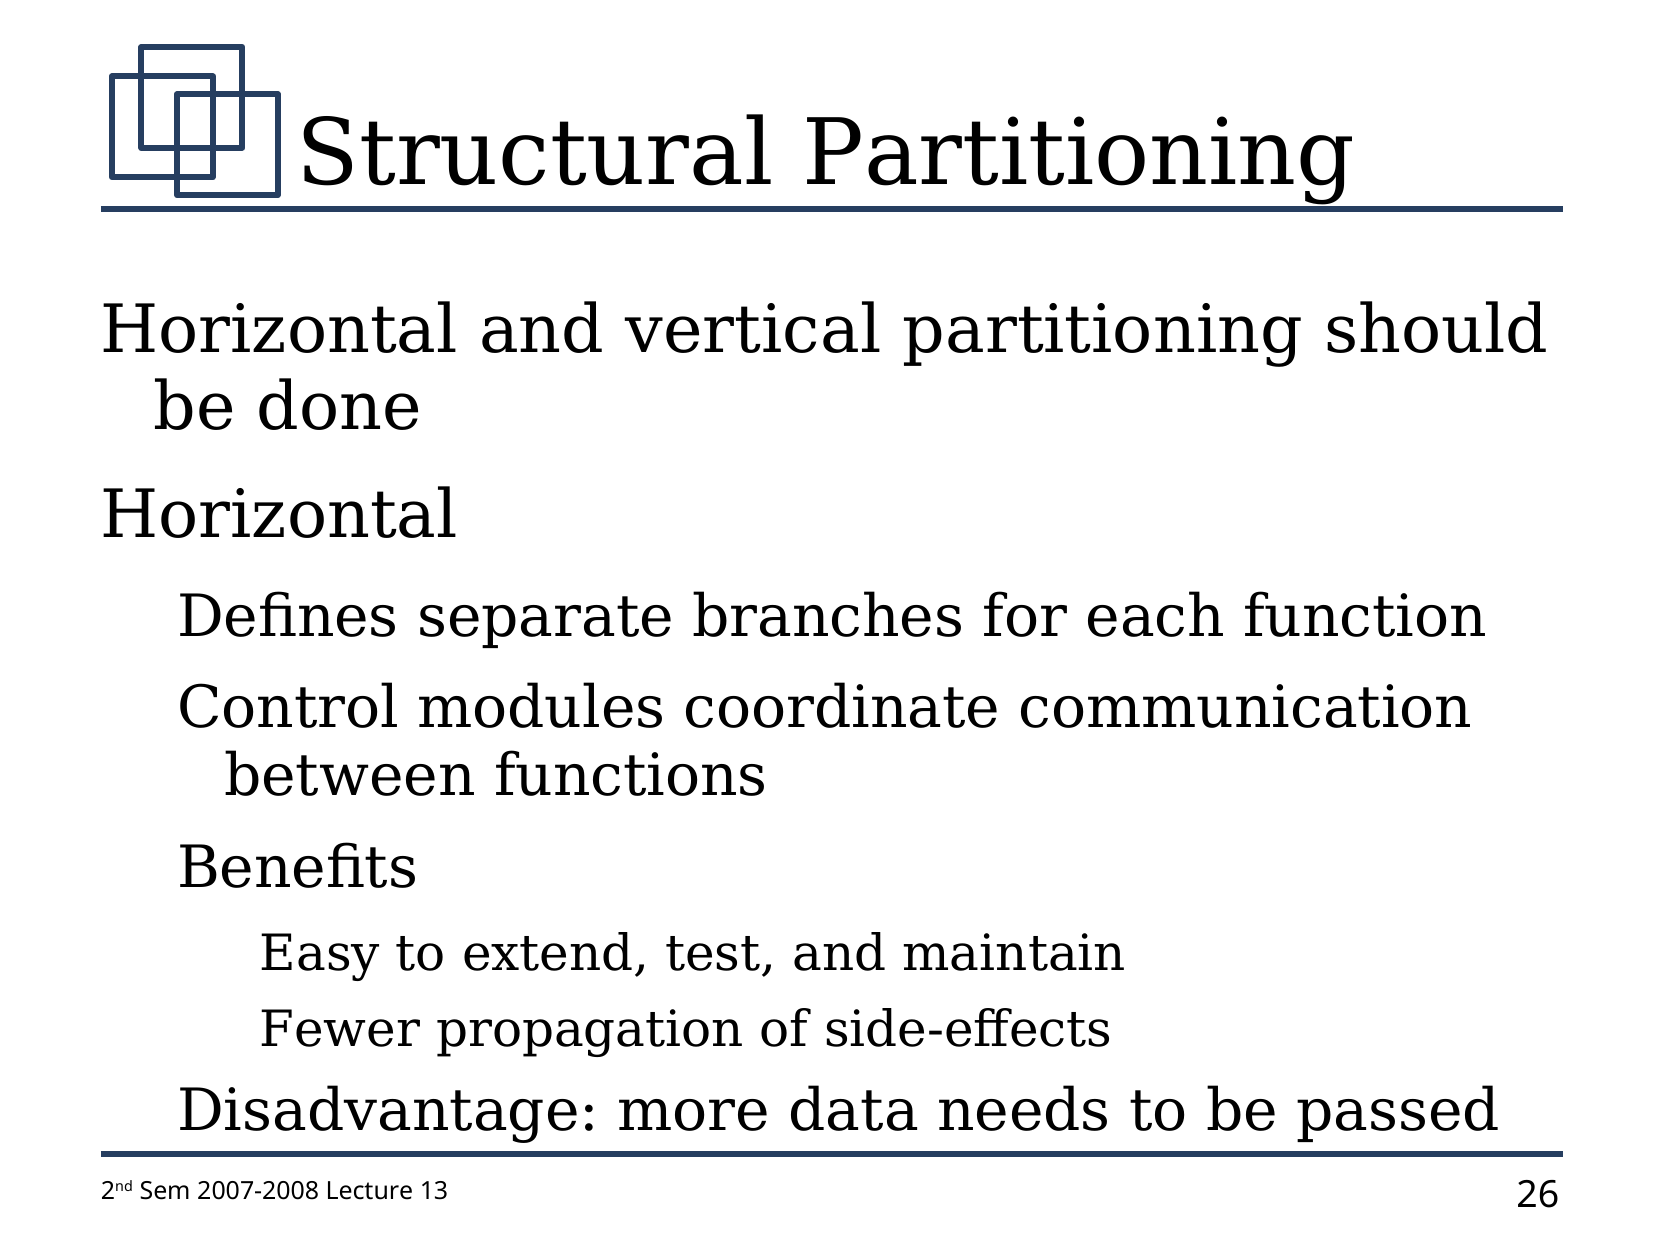

# Structural Partitioning
Horizontal and vertical partitioning should be done
Horizontal
Defines separate branches for each function
Control modules coordinate communication between functions
Benefits
Easy to extend, test, and maintain
Fewer propagation of side-effects
Disadvantage: more data needs to be passed